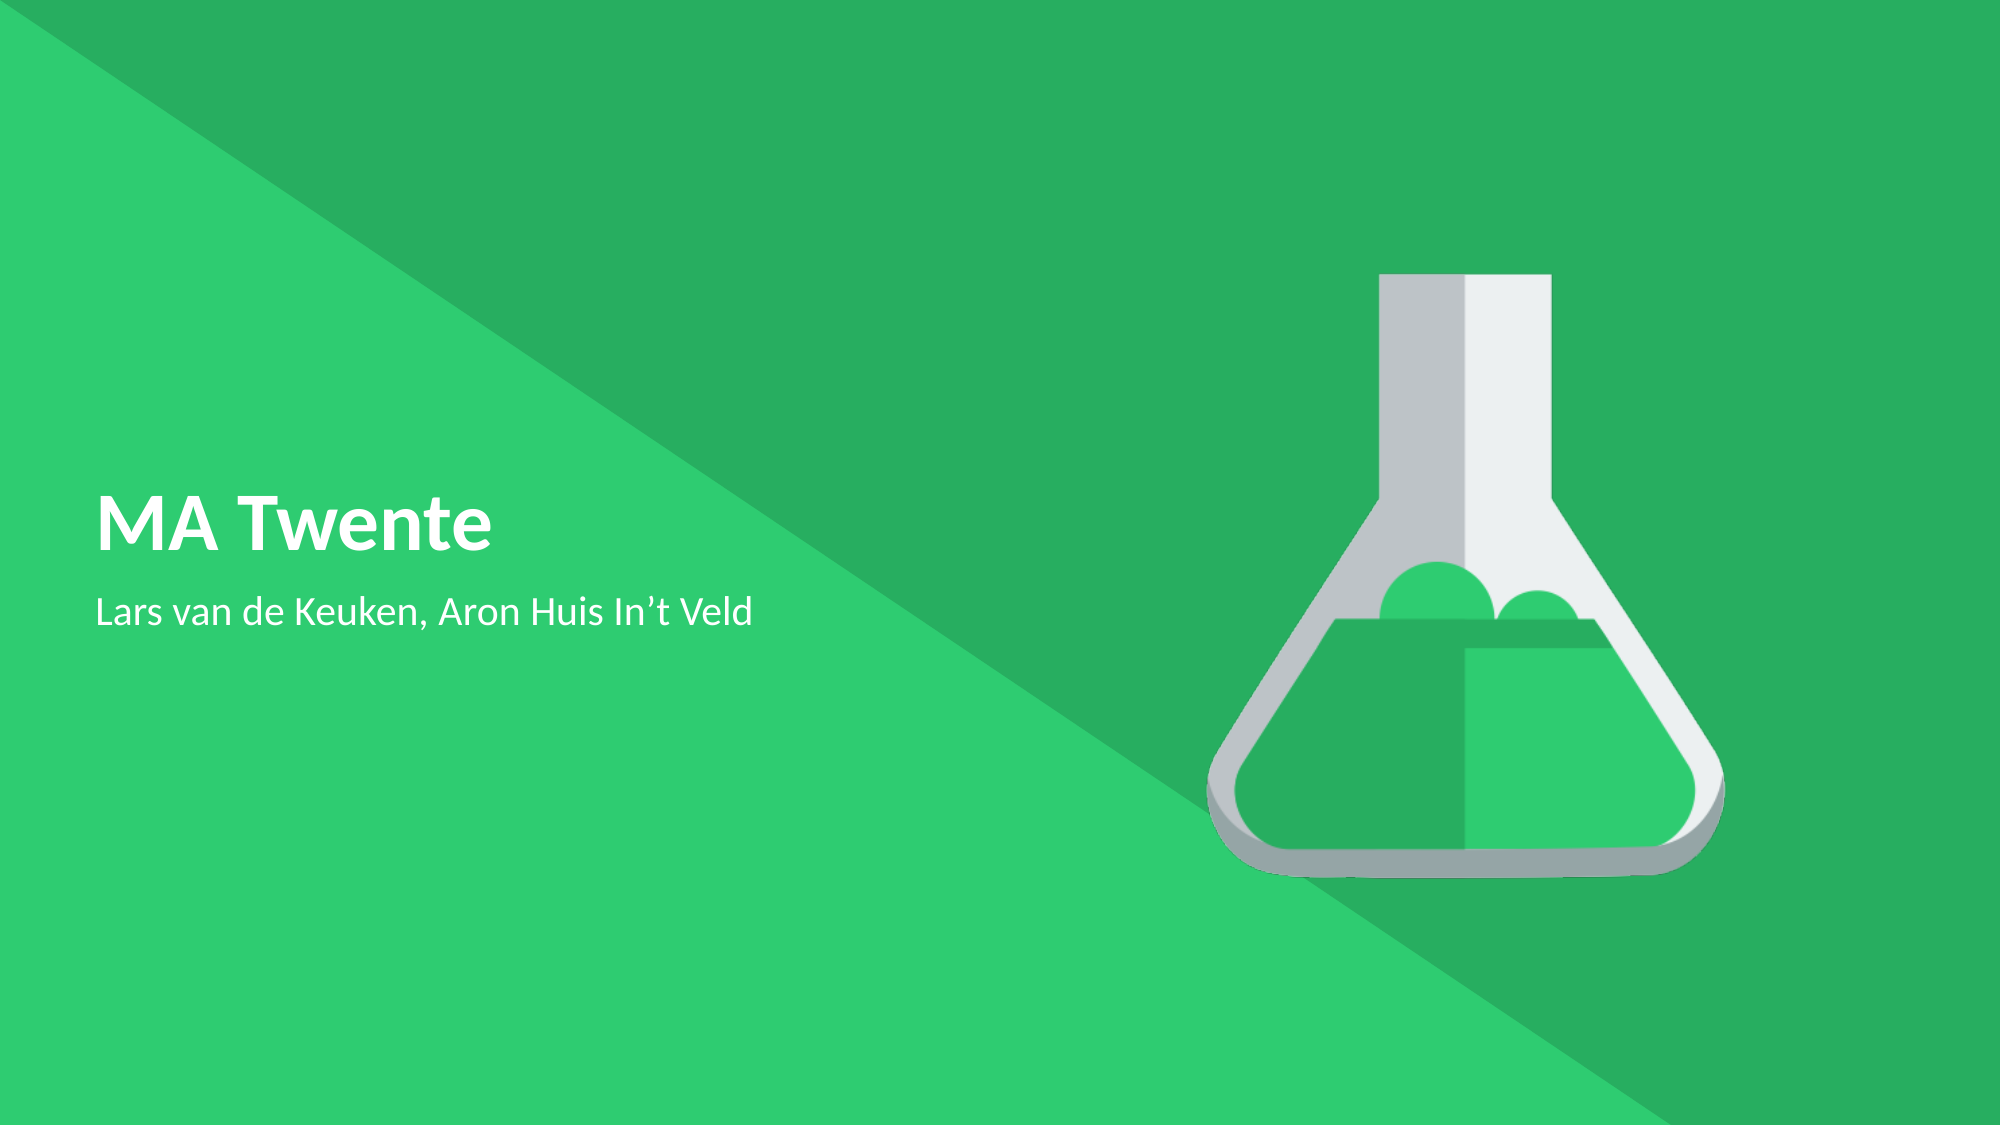

# MA Twente
Lars van de Keuken, Aron Huis In’t Veld